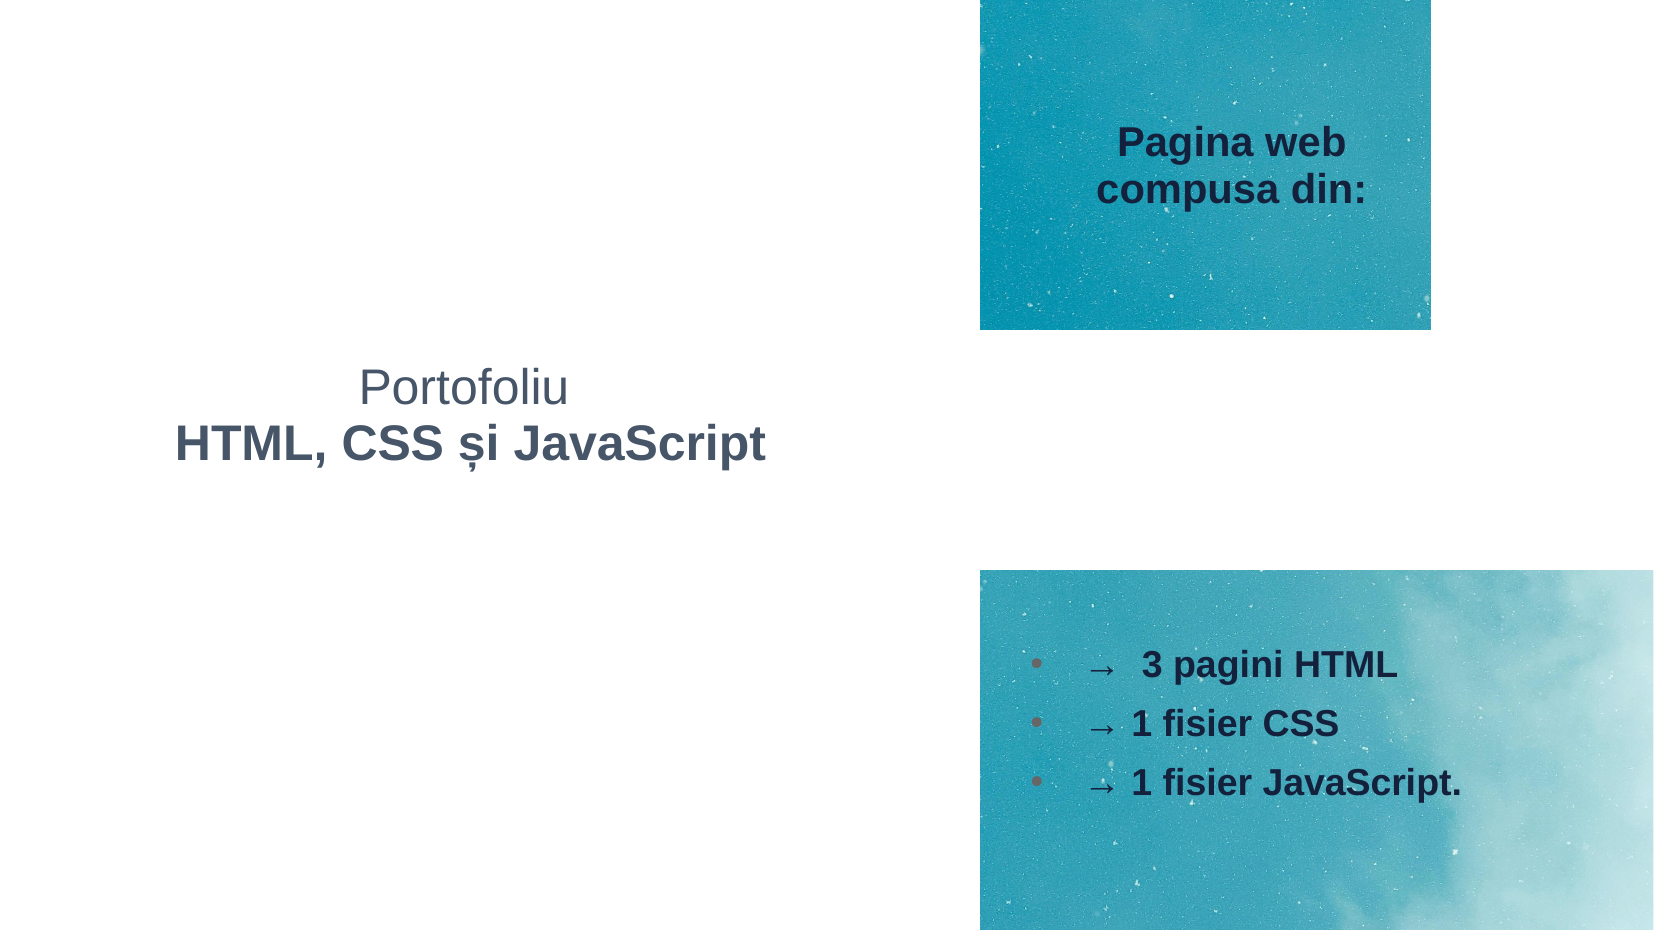

# Pagina web compusa din:
Portofoliu
HTML, CSS și JavaScript
→ 3 pagini HTML
→ 1 fisier CSS
→ 1 fisier JavaScript.